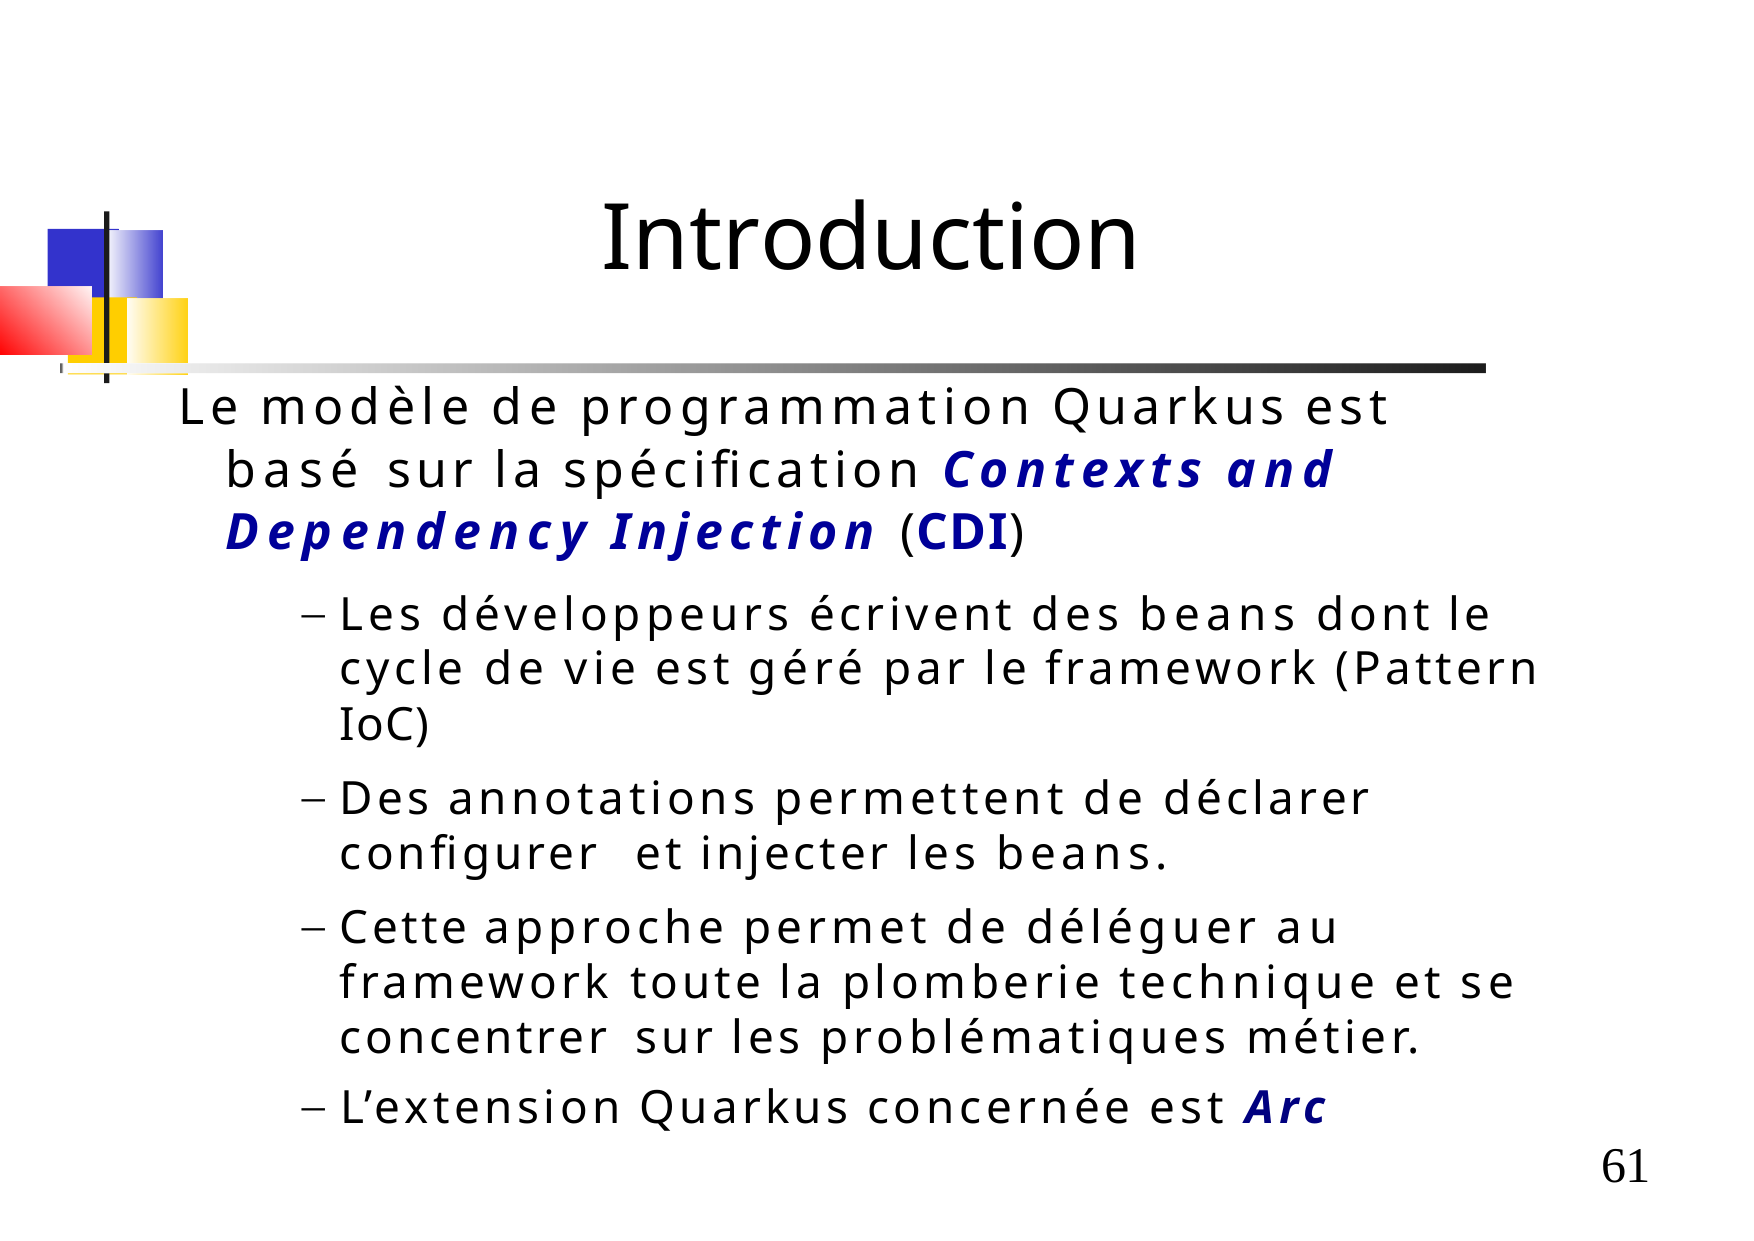

# Introduction
Le modèle de programmation Quarkus est basé sur la spécification Contexts and Dependency Injection (CDI)
Les développeurs écrivent des beans dont le cycle de vie est géré par le framework (Pattern IoC)
Des annotations permettent de déclarer configurer 	et injecter les beans.
Cette approche permet de déléguer au framework toute la plomberie technique et se concentrer 	sur les problématiques métier.
L’extension Quarkus concernée est Arc
61